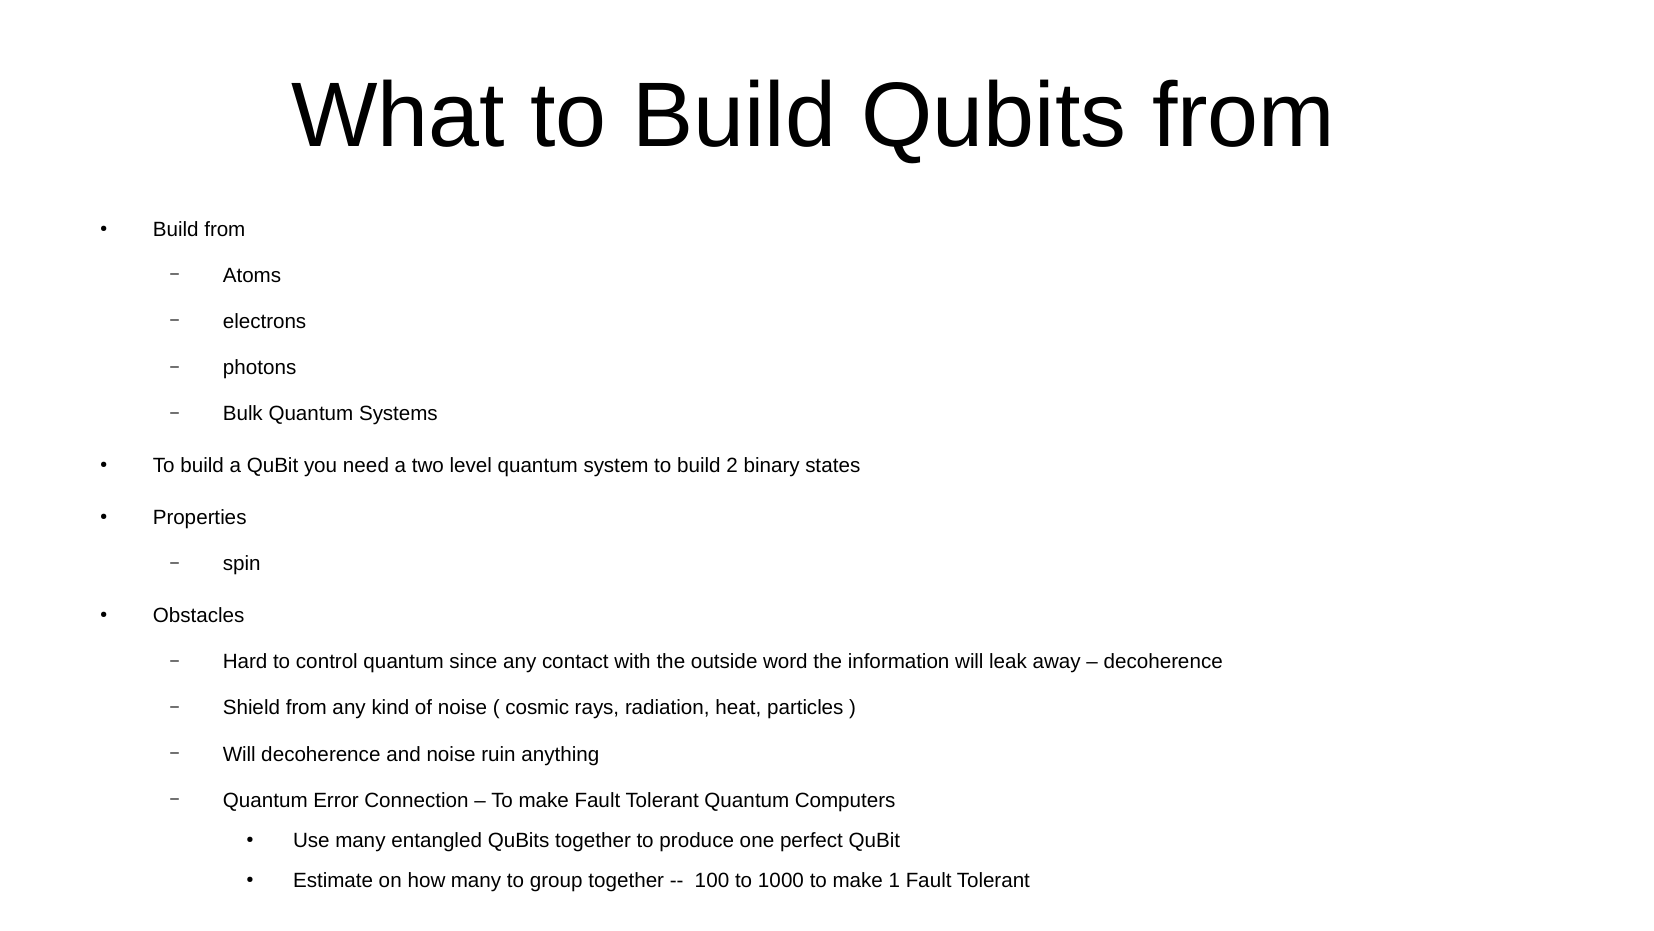

# What to Build Qubits from
Build from
Atoms
electrons
photons
Bulk Quantum Systems
To build a QuBit you need a two level quantum system to build 2 binary states
Properties
spin
Obstacles
Hard to control quantum since any contact with the outside word the information will leak away – decoherence
Shield from any kind of noise ( cosmic rays, radiation, heat, particles )
Will decoherence and noise ruin anything
Quantum Error Connection – To make Fault Tolerant Quantum Computers
Use many entangled QuBits together to produce one perfect QuBit
Estimate on how many to group together -- 100 to 1000 to make 1 Fault Tolerant